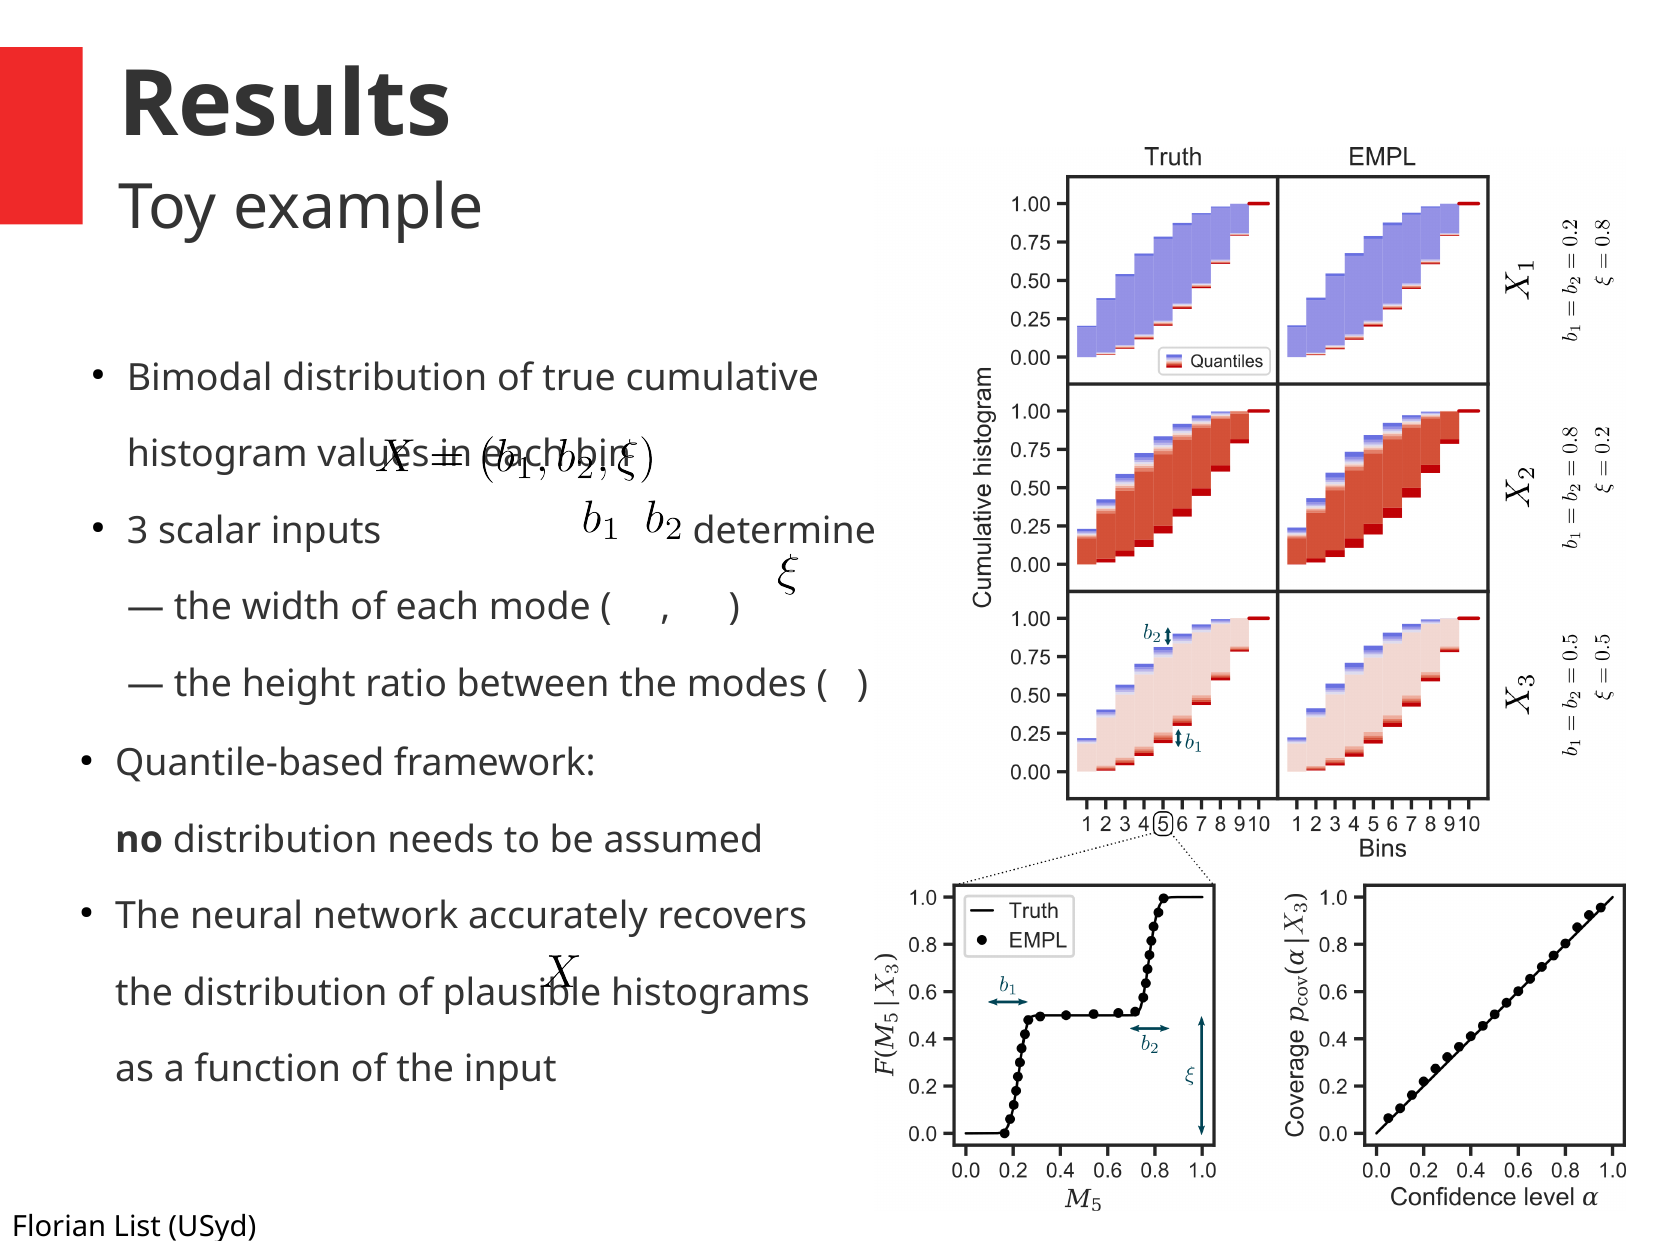

# Results Toy example
Bimodal distribution of true cumulative
histogram values in each bin
3 scalar inputs determine
— the width of each mode ( , )
— the height ratio between the modes ( )
Quantile-based framework:
no distribution needs to be assumed
The neural network accurately recovers
the distribution of plausible histograms
as a function of the input